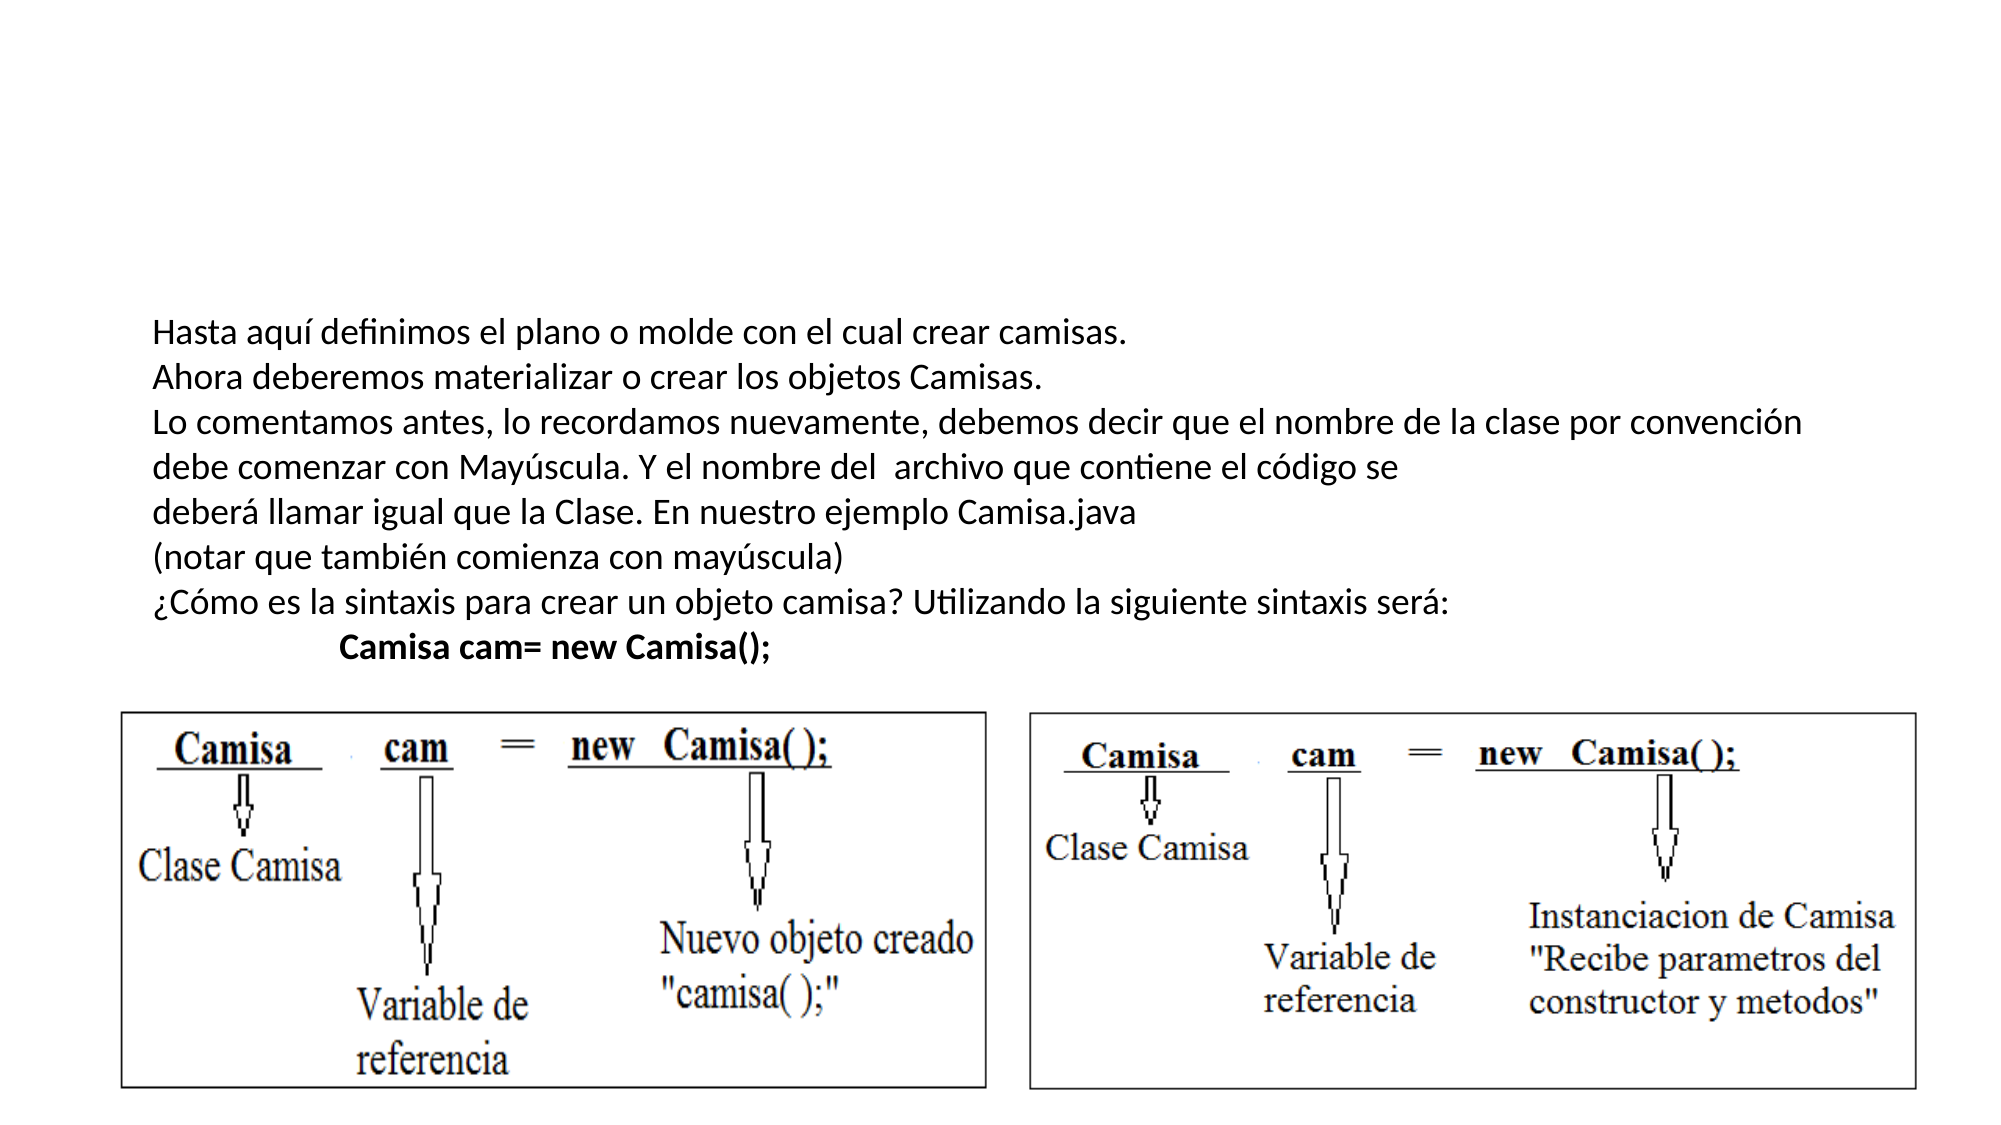

Hasta aquí definimos el plano o molde con el cual crear camisas.
Ahora deberemos materializar o crear los objetos Camisas.
Lo comentamos antes, lo recordamos nuevamente, debemos decir que el nombre de la clase por convención debe comenzar con Mayúscula. Y el nombre del archivo que contiene el código se
deberá llamar igual que la Clase. En nuestro ejemplo Camisa.java
(notar que también comienza con mayúscula)
¿Cómo es la sintaxis para crear un objeto camisa? Utilizando la siguiente sintaxis será:
 Camisa cam= new Camisa();